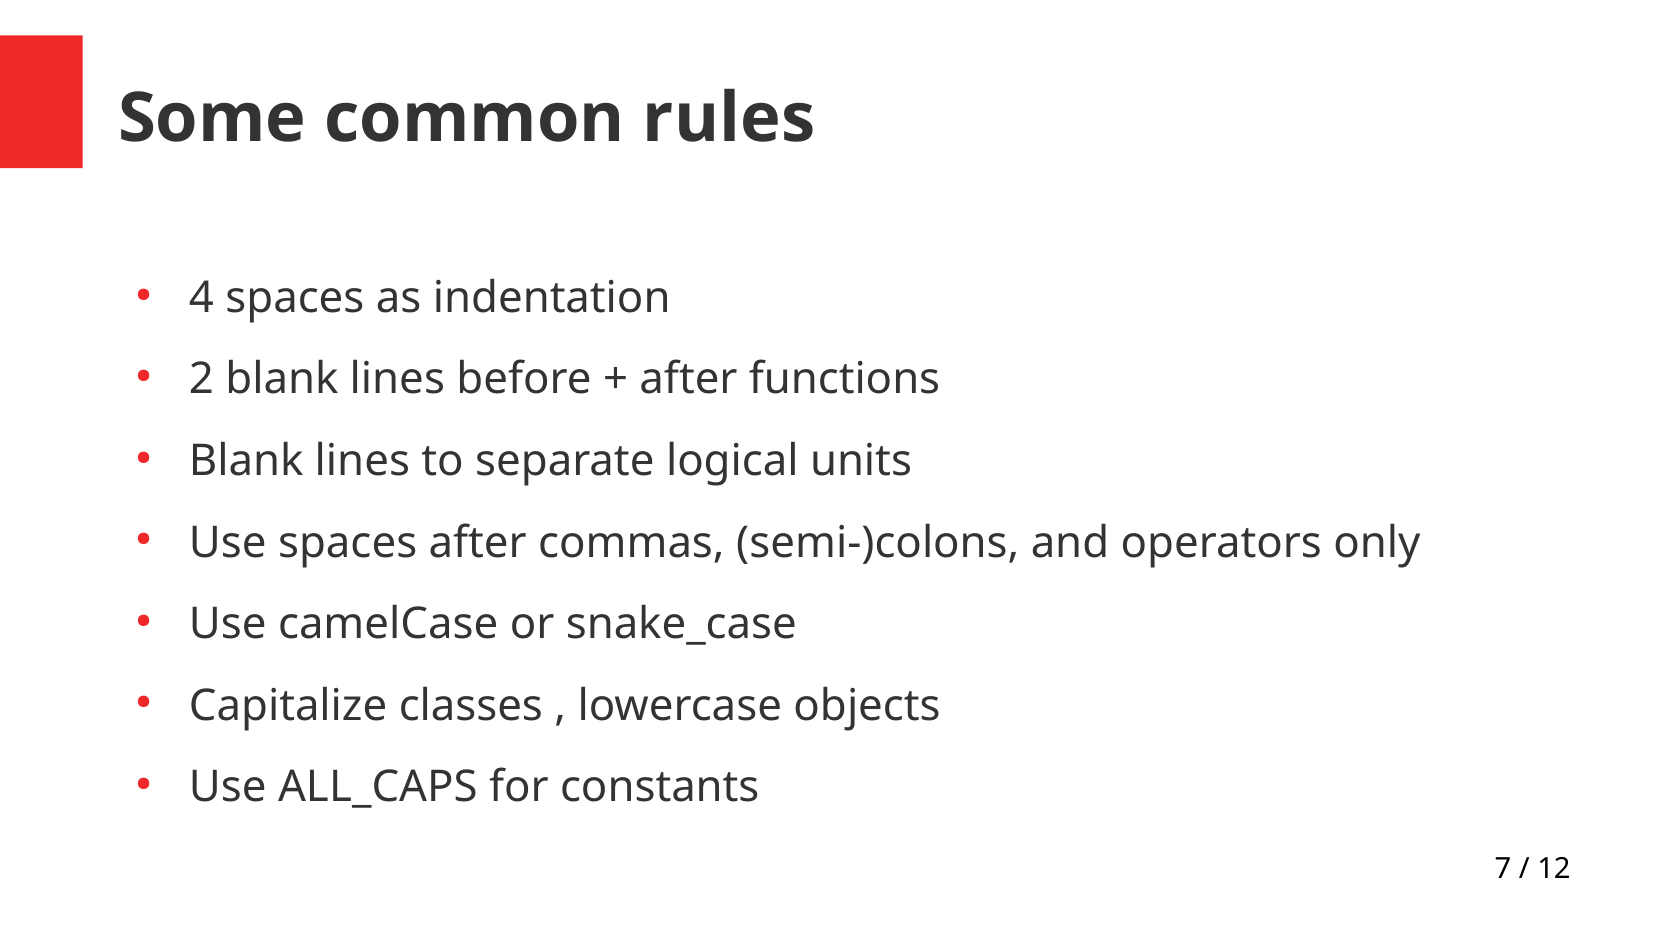

# Some common rules
4 spaces as indentation
2 blank lines before + after functions
Blank lines to separate logical units
Use spaces after commas, (semi-)colons, and operators only
Use camelCase or snake_case
Capitalize classes , lowercase objects
Use ALL_CAPS for constants
7